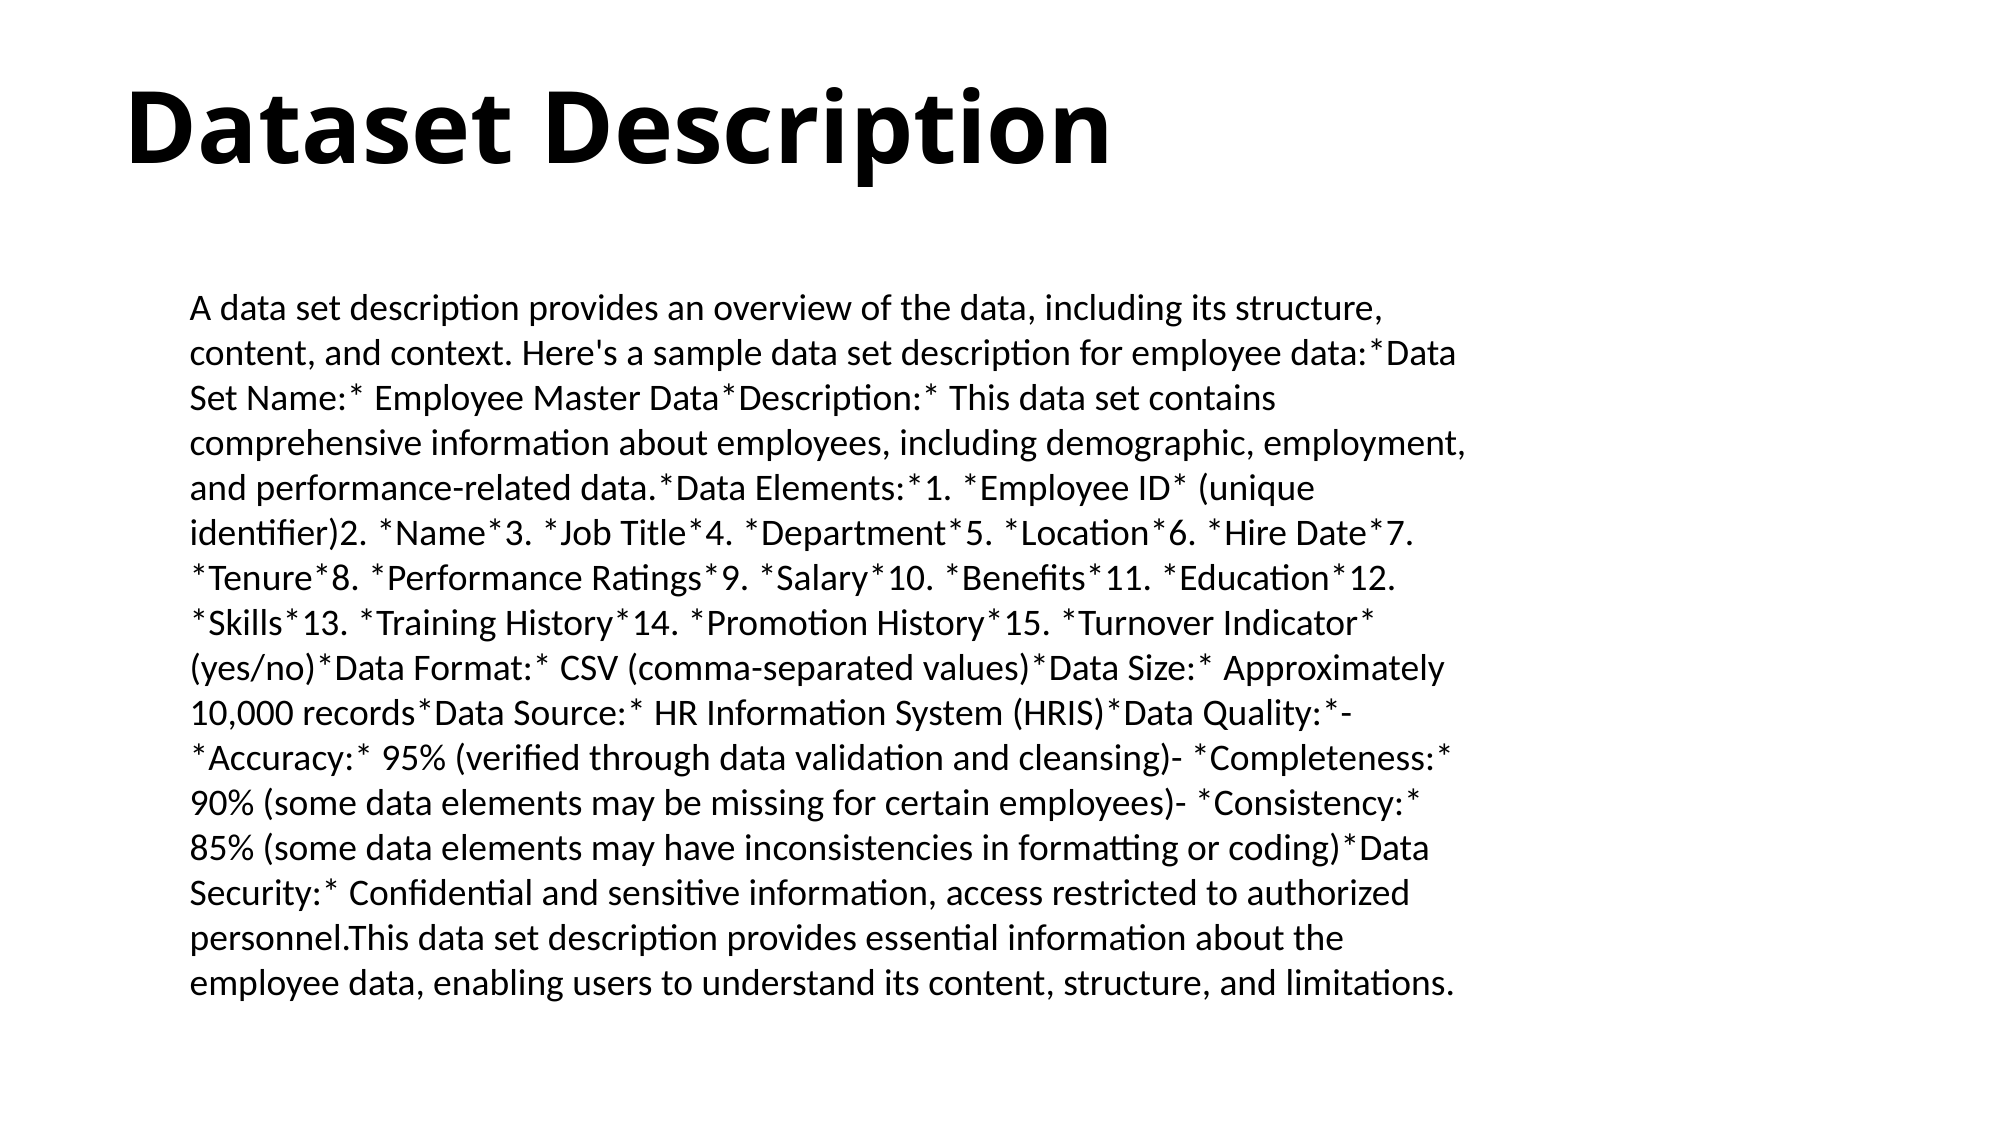

# Dataset Description
A data set description provides an overview of the data, including its structure, content, and context. Here's a sample data set description for employee data:*Data Set Name:* Employee Master Data*Description:* This data set contains comprehensive information about employees, including demographic, employment, and performance-related data.*Data Elements:*1. *Employee ID* (unique identifier)2. *Name*3. *Job Title*4. *Department*5. *Location*6. *Hire Date*7. *Tenure*8. *Performance Ratings*9. *Salary*10. *Benefits*11. *Education*12. *Skills*13. *Training History*14. *Promotion History*15. *Turnover Indicator* (yes/no)*Data Format:* CSV (comma-separated values)*Data Size:* Approximately 10,000 records*Data Source:* HR Information System (HRIS)*Data Quality:*- *Accuracy:* 95% (verified through data validation and cleansing)- *Completeness:* 90% (some data elements may be missing for certain employees)- *Consistency:* 85% (some data elements may have inconsistencies in formatting or coding)*Data Security:* Confidential and sensitive information, access restricted to authorized personnel.This data set description provides essential information about the employee data, enabling users to understand its content, structure, and limitations.